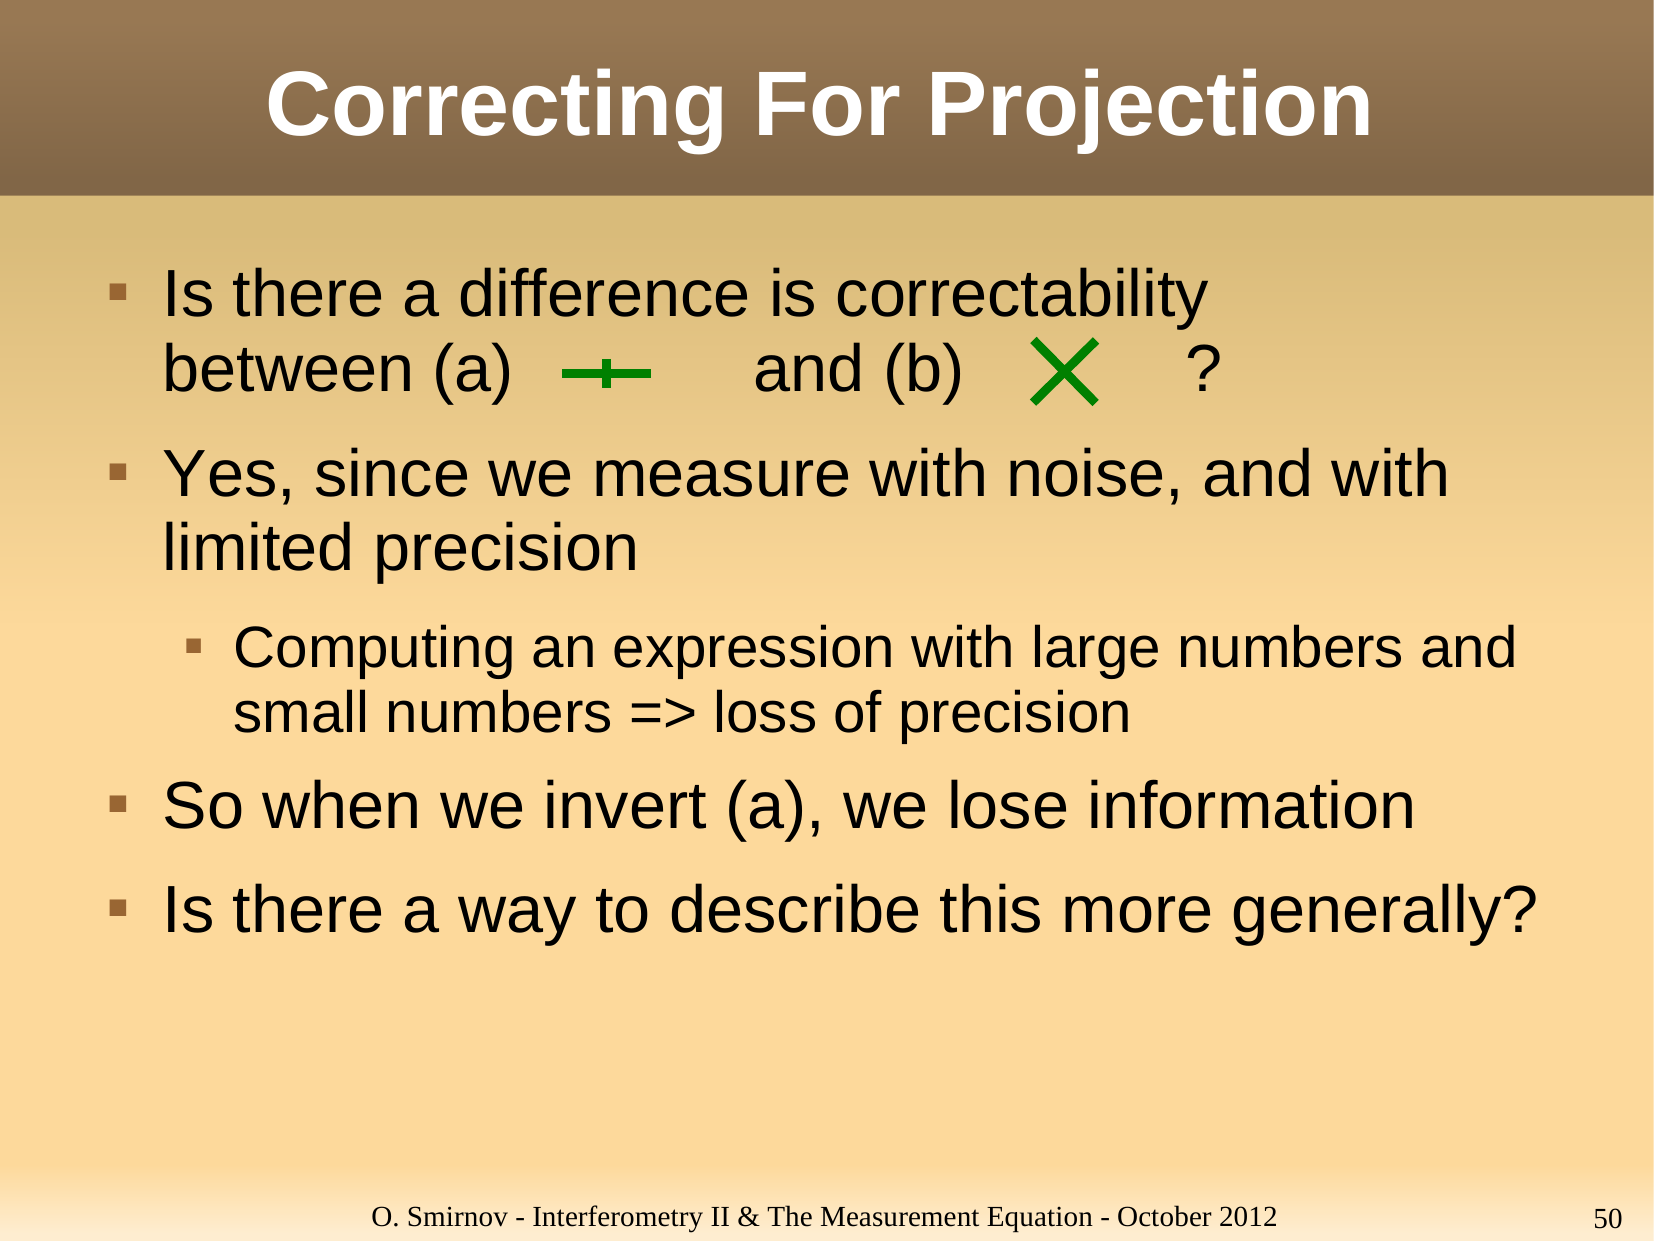

# Correcting For Projection
Is there a difference is correctability
between (a) and (b) ?
Yes, since we measure with noise, and with limited precision
Computing an expression with large numbers and small numbers => loss of precision
So when we invert (a), we lose information
Is there a way to describe this more generally?
O. Smirnov - Interferometry II & The Measurement Equation - October 2012
50